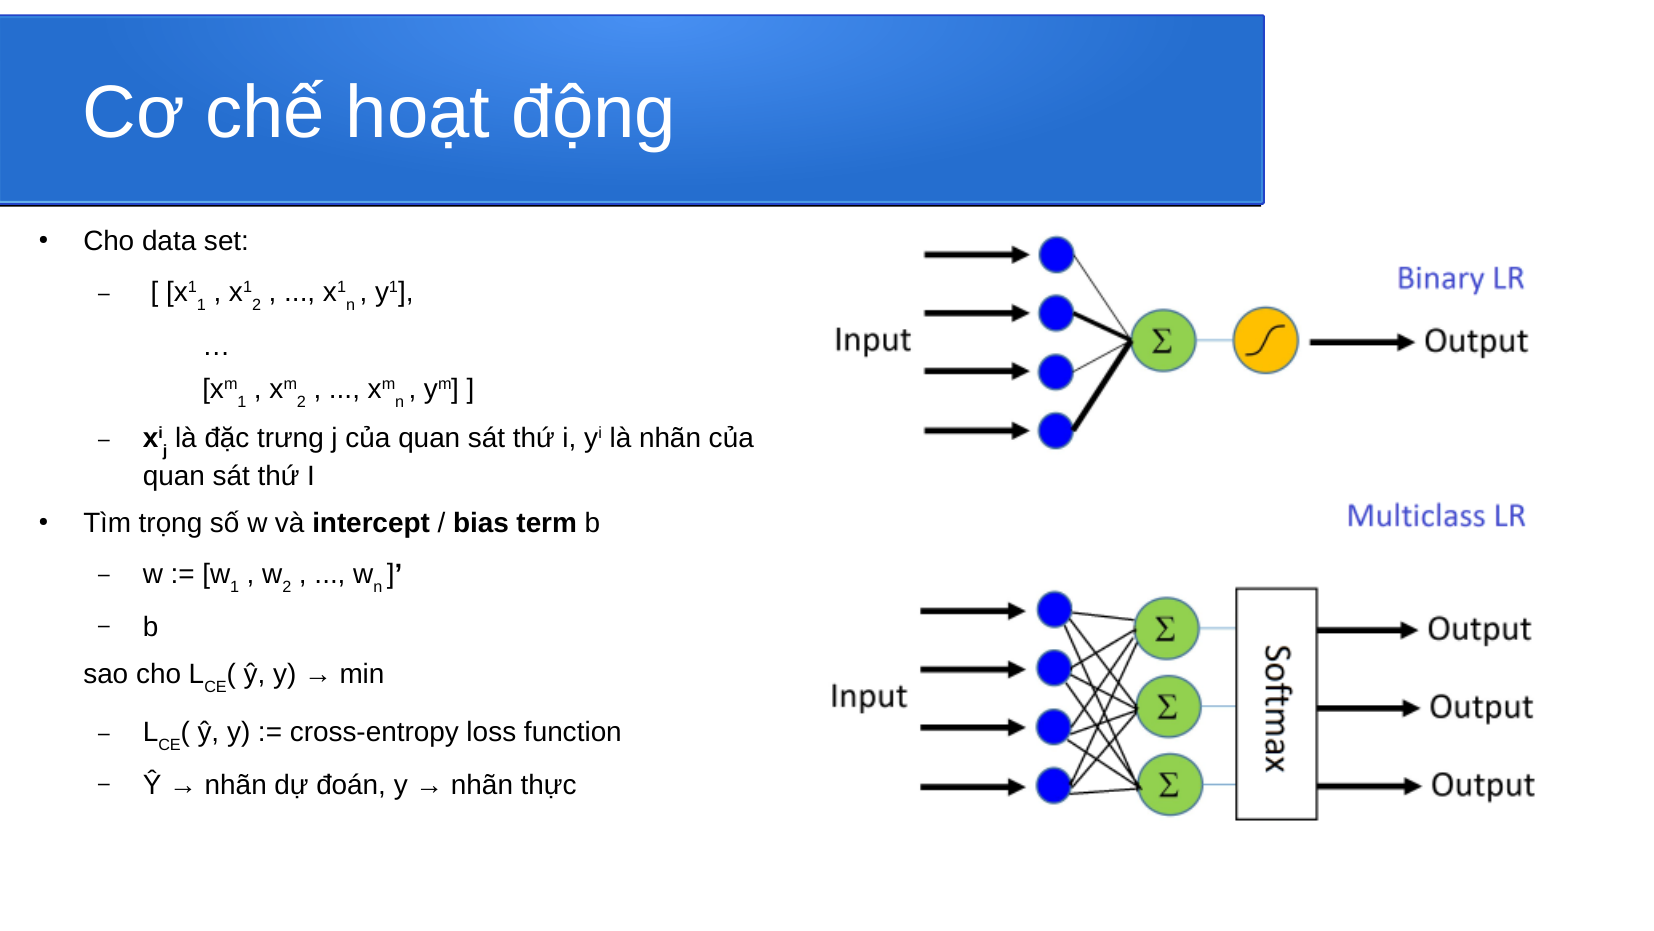

# Cơ chế hoạt động
Cho data set:
 [ [x11 , x12 , ..., x1n , y1],
…
[xm1 , xm2 , ..., xmn , ym] ]
xij là đặc trưng j của quan sát thứ i, yi là nhãn của quan sát thứ I
Tìm trọng số w và intercept / bias term b
w := [w1 , w2 , ..., wn ]’
b
sao cho LCE( ŷ, y) → min
LCE( ŷ, y) := cross-entropy loss function
Ŷ → nhãn dự đoán, y → nhãn thực